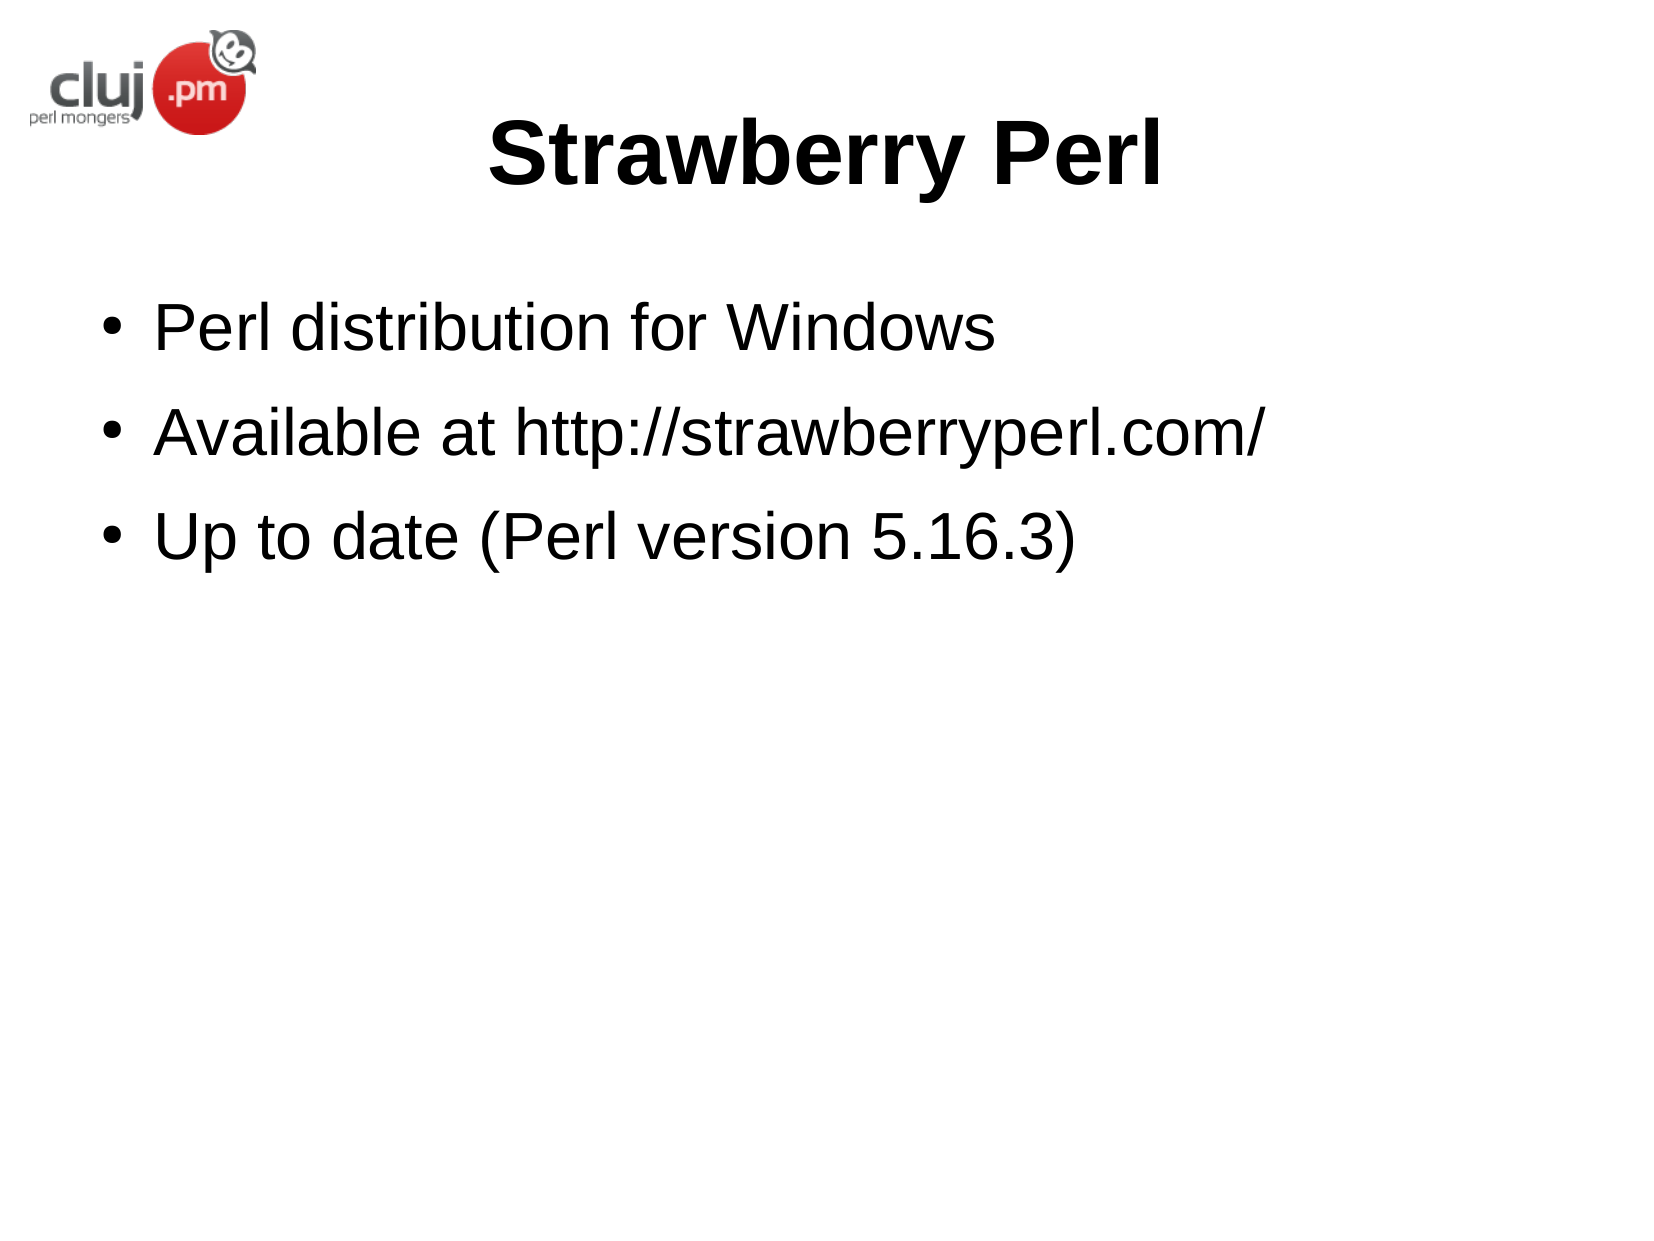

# Strawberry Perl
Perl distribution for Windows
Available at http://strawberryperl.com/
Up to date (Perl version 5.16.3)